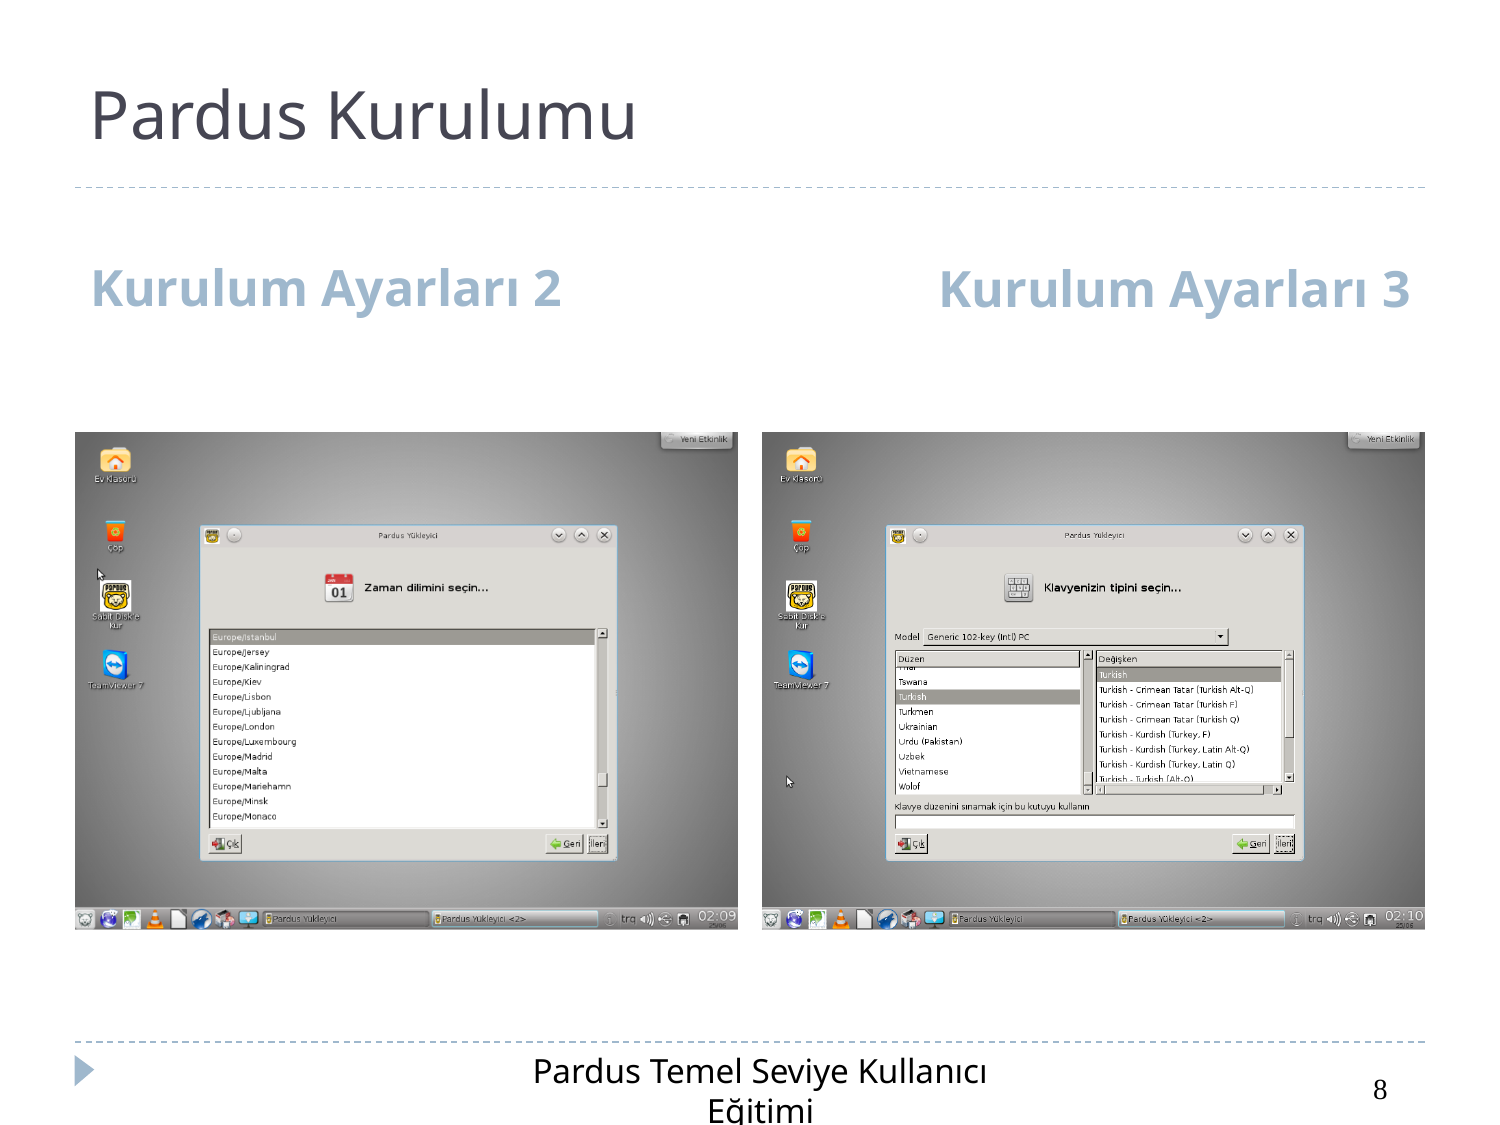

# Pardus Kurulumu
Kurulum Ayarları 2
Kurulum Ayarları 3